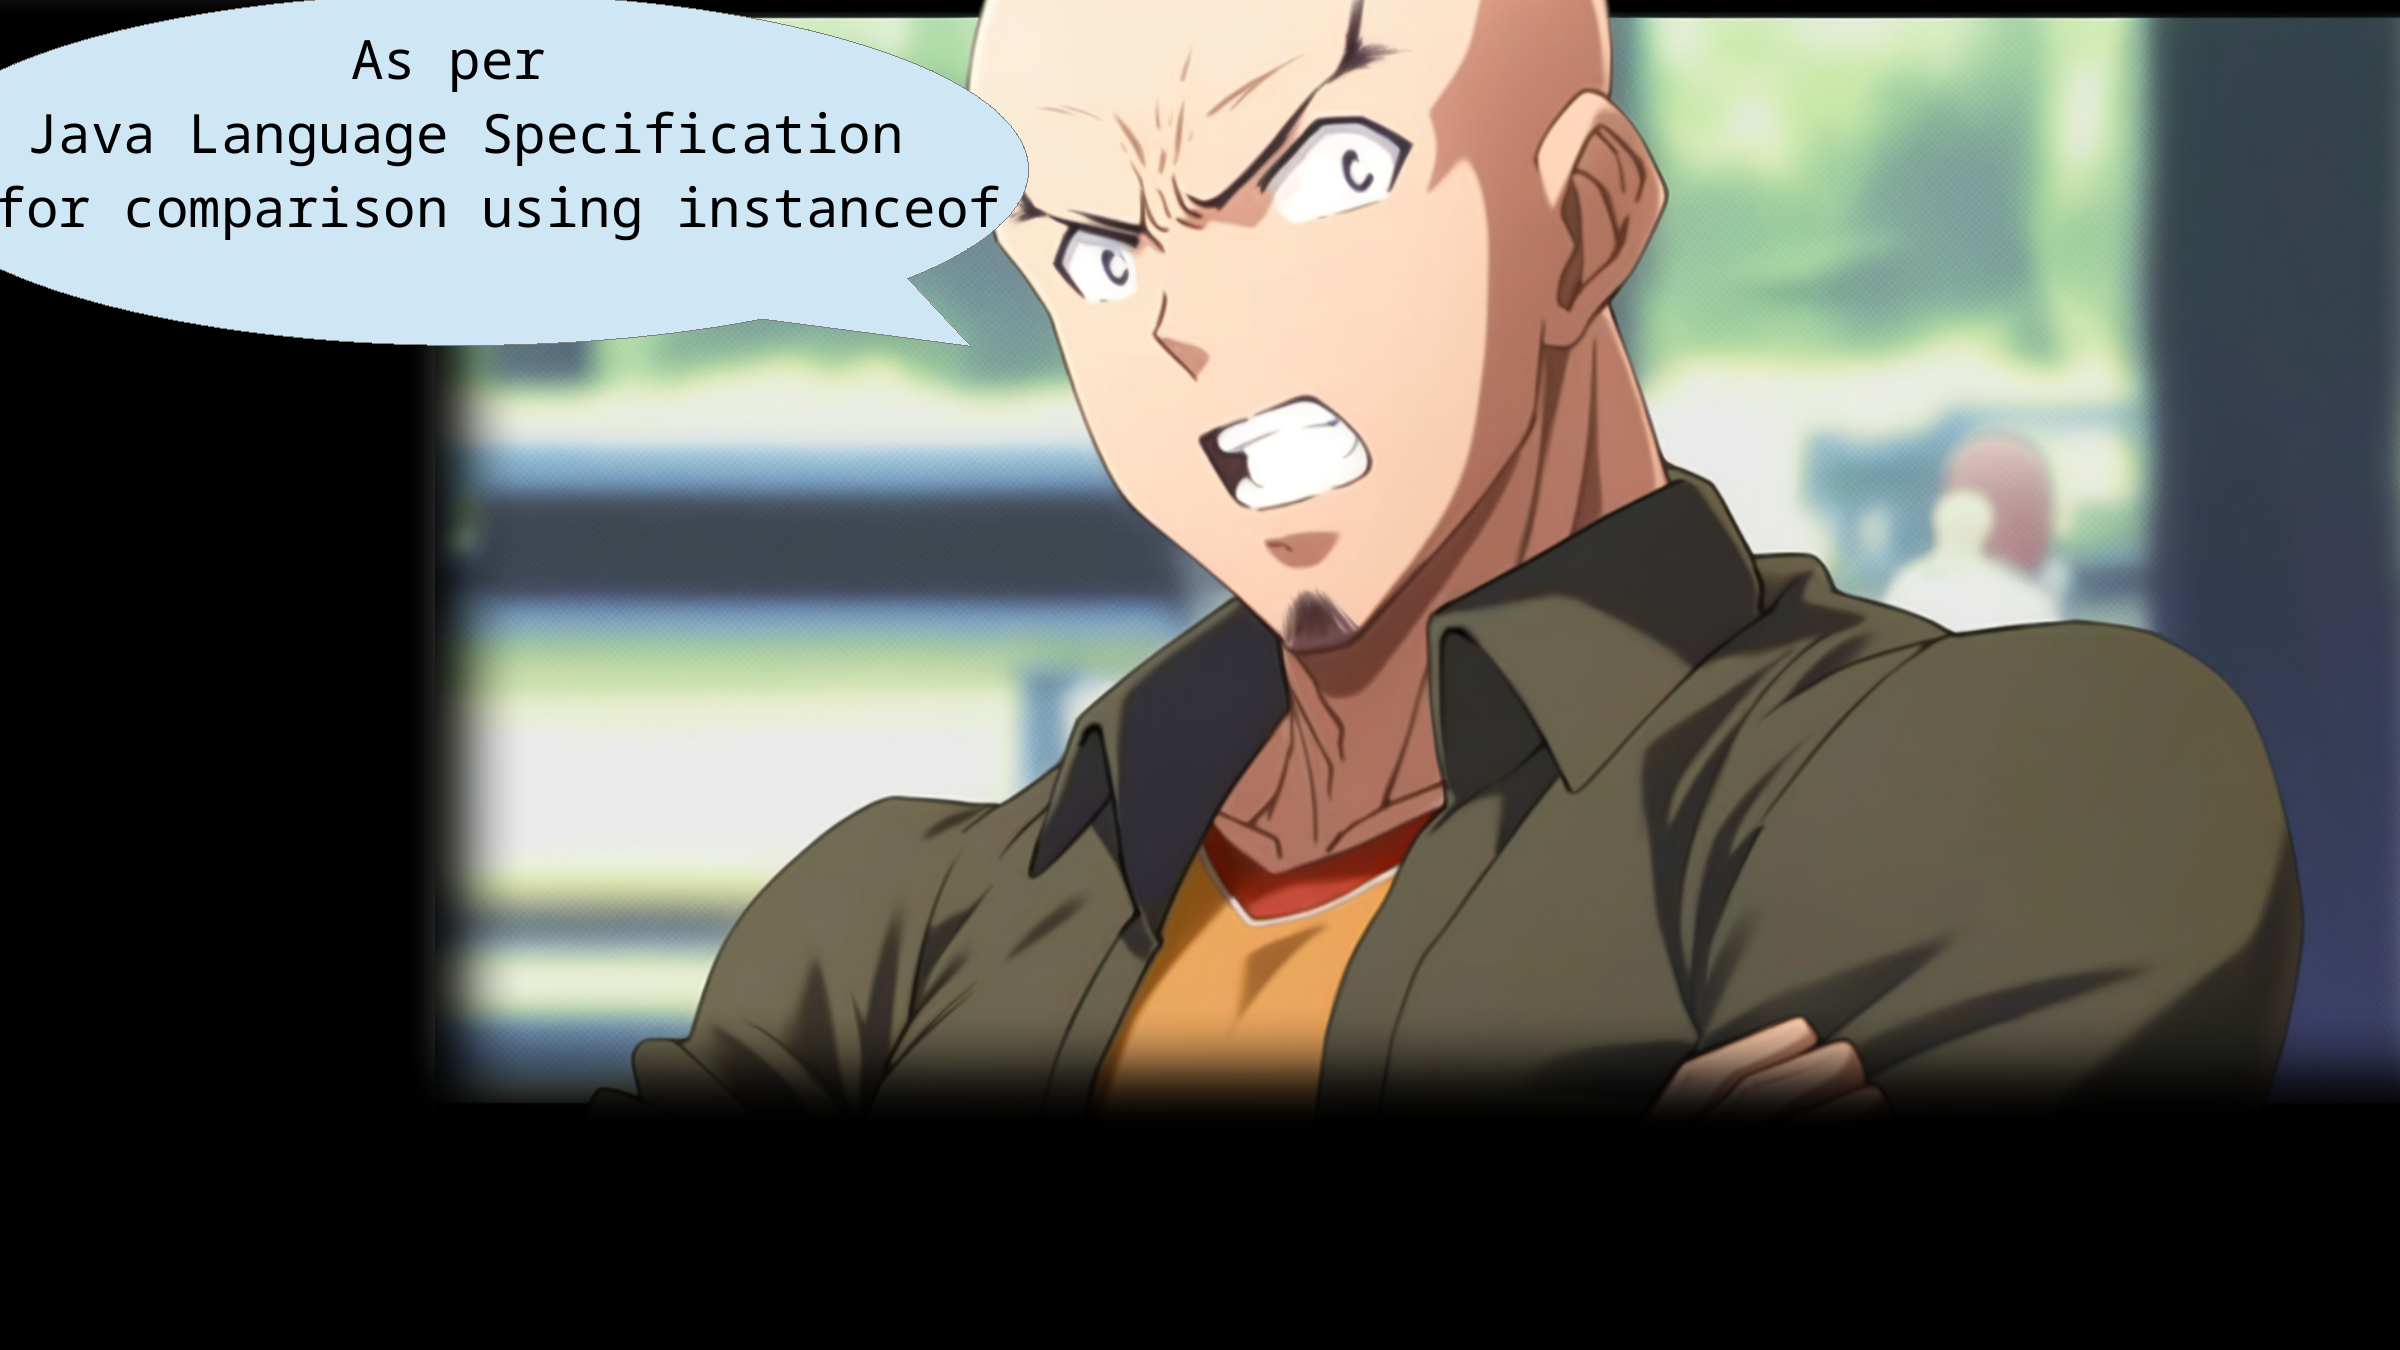

As per
Java Language Specification
 for comparison using instanceof